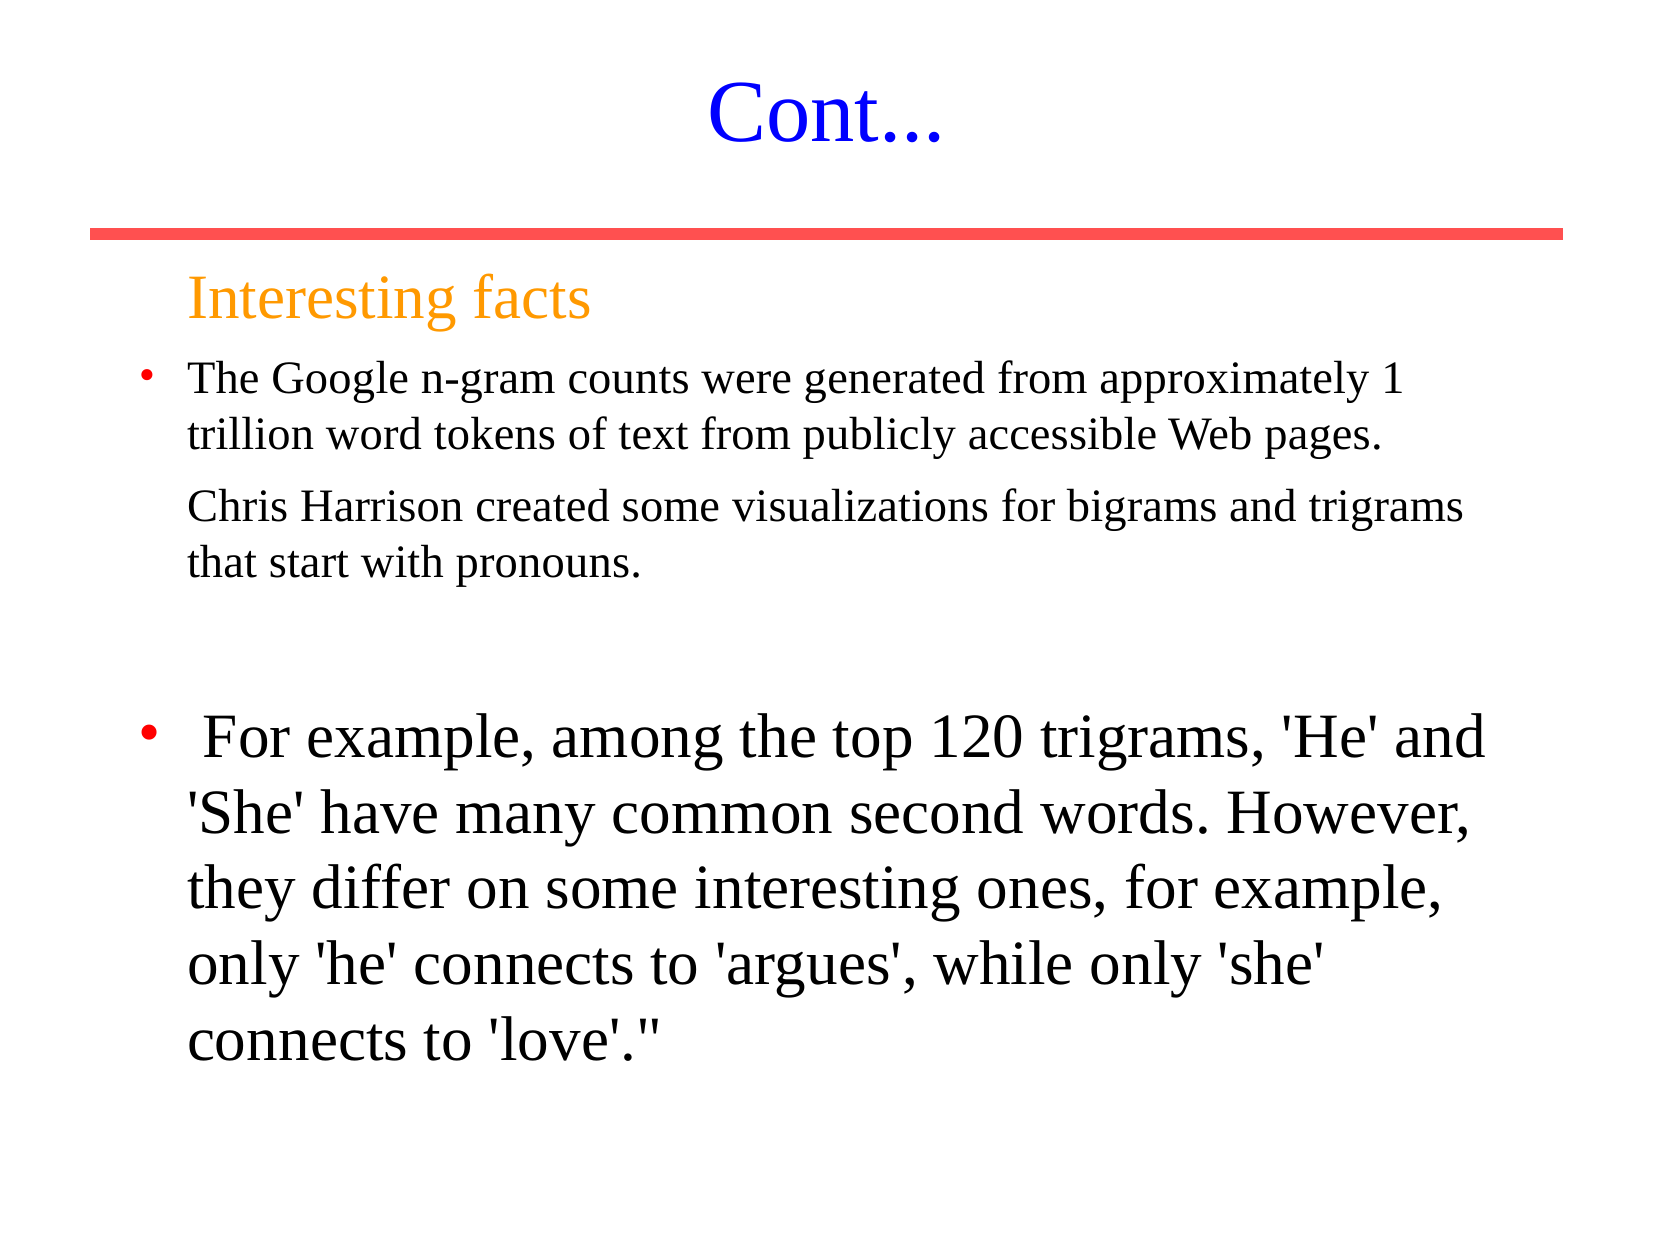

# Cont...
Interesting facts
The Google n-gram counts were generated from approximately 1 trillion word tokens of text from publicly accessible Web pages.
Chris Harrison created some visualizations for bigrams and trigrams that start with pronouns.
 For example, among the top 120 trigrams, 'He' and 'She' have many common second words. However, they differ on some interesting ones, for example, only 'he' connects to 'argues', while only 'she' connects to 'love'."